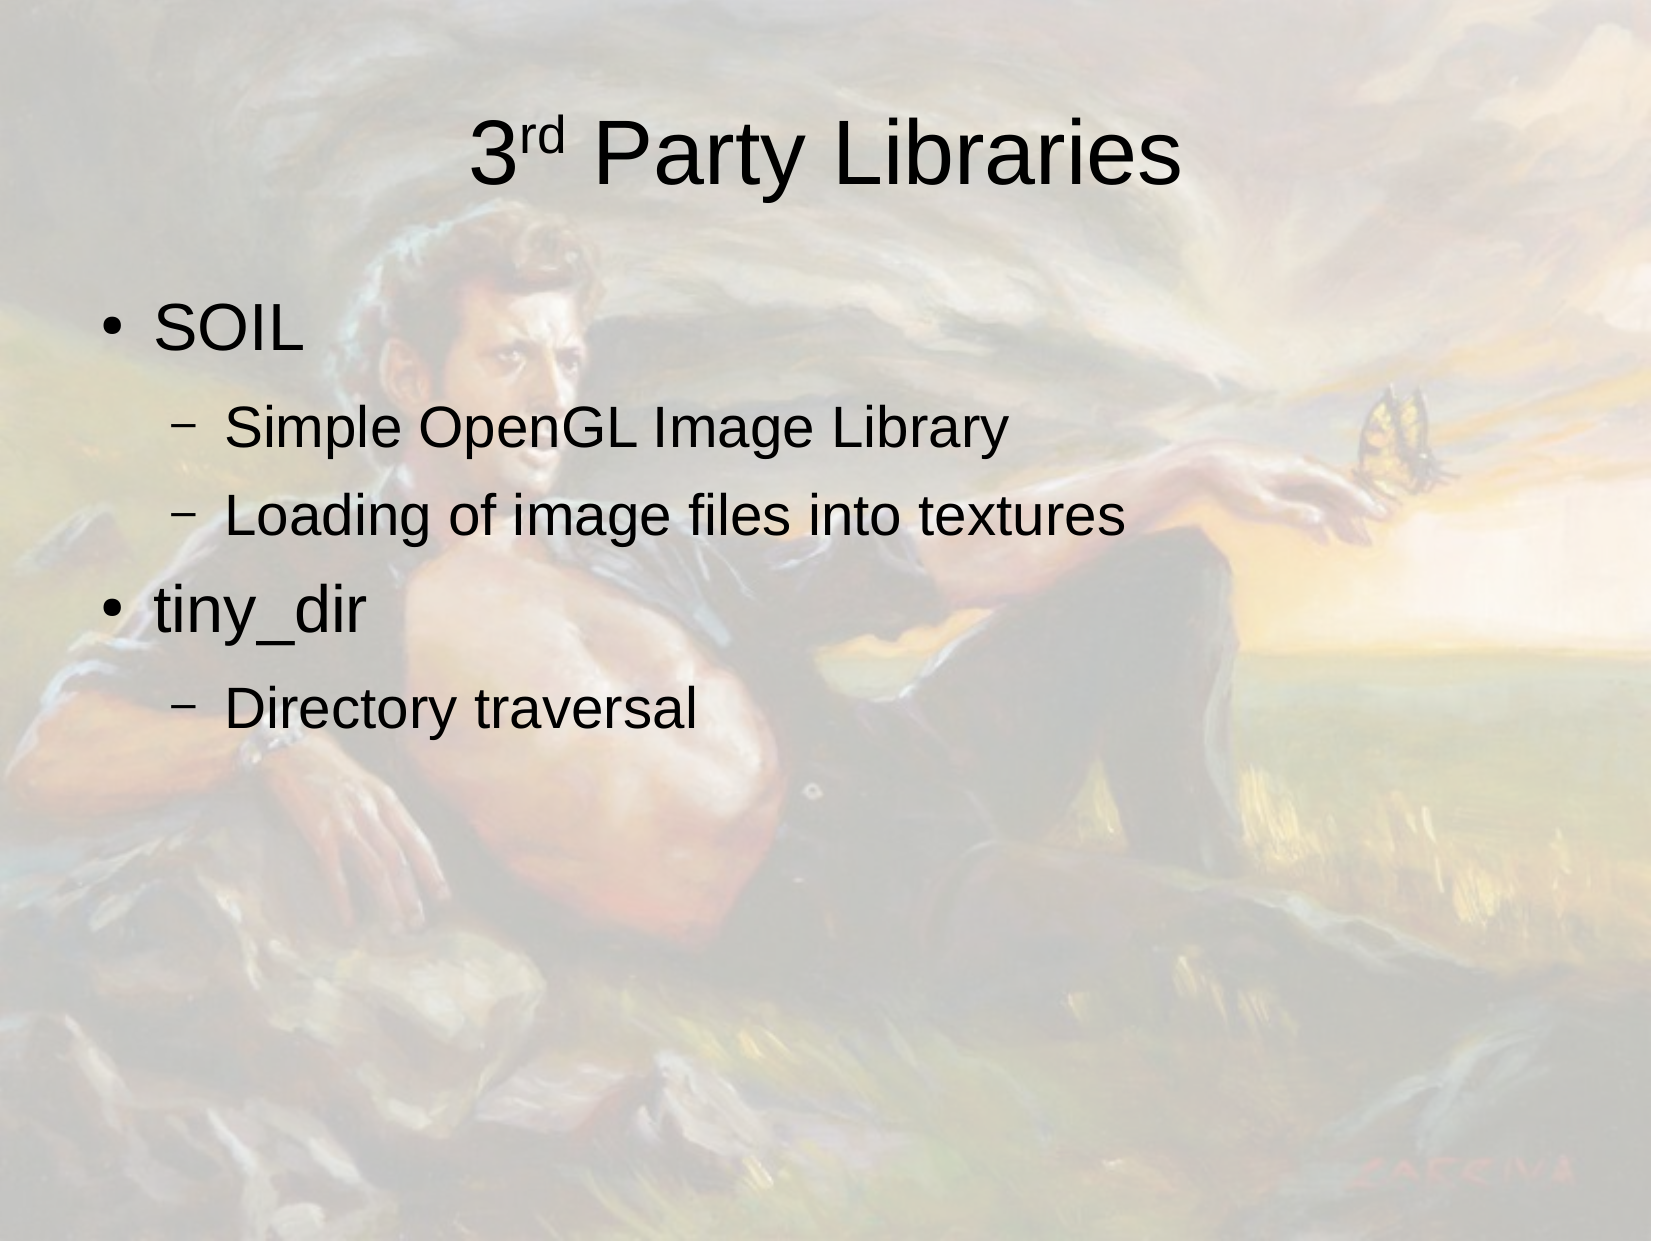

# 3rd Party Libraries
SOIL
Simple OpenGL Image Library
Loading of image files into textures
tiny_dir
Directory traversal